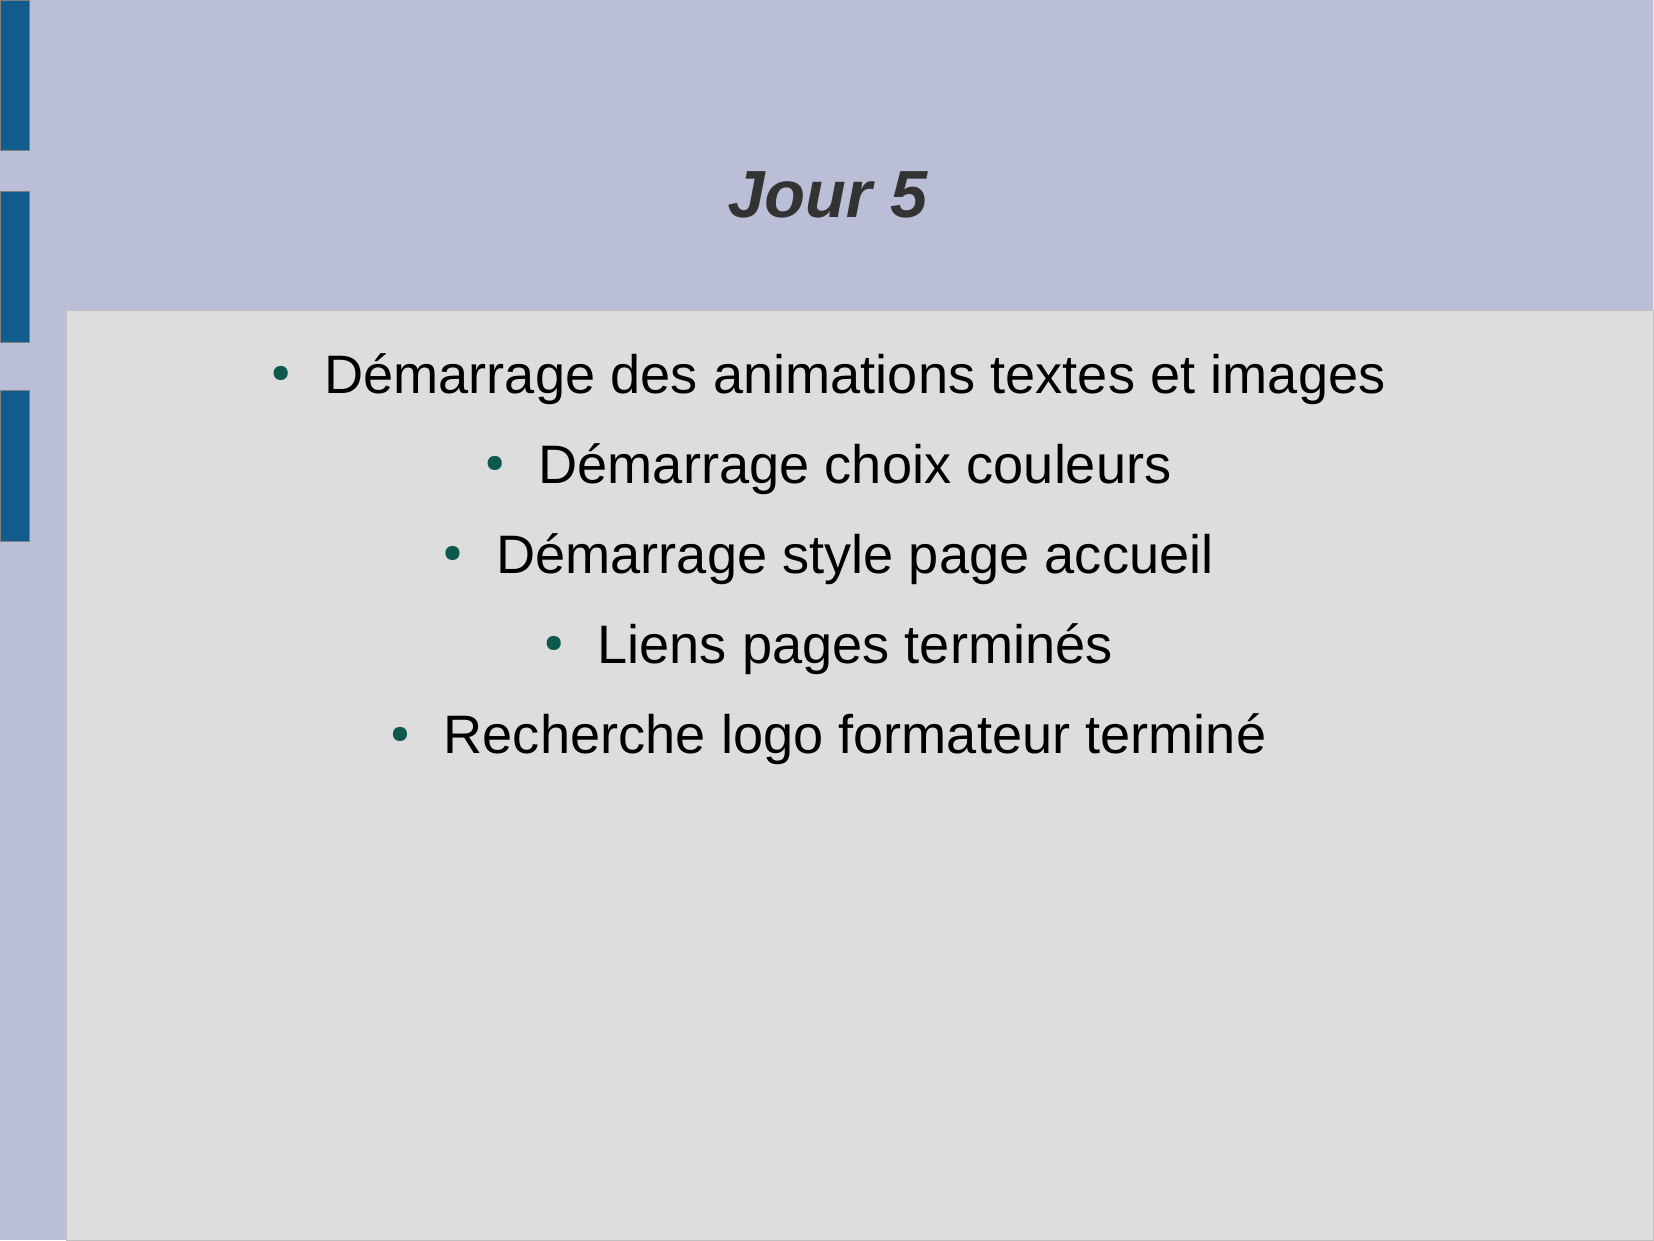

# Jour 5
Démarrage des animations textes et images
Démarrage choix couleurs
Démarrage style page accueil
Liens pages terminés
Recherche logo formateur terminé